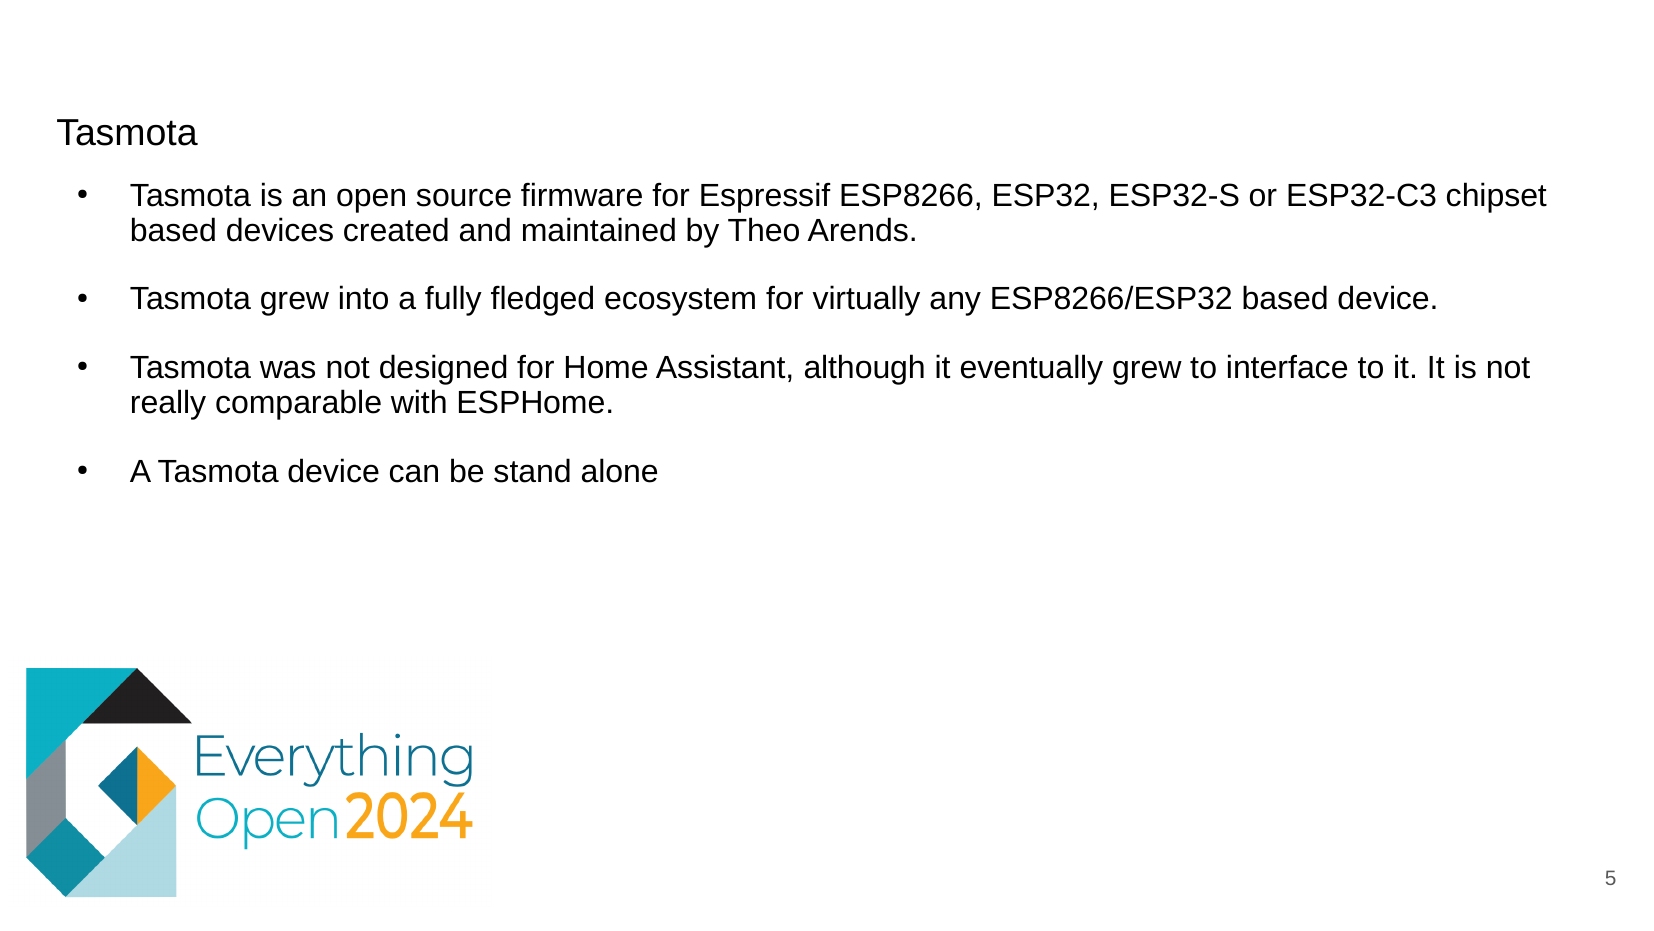

# Tasmota
Tasmota is an open source firmware for Espressif ESP8266, ESP32, ESP32-S or ESP32-C3 chipset based devices created and maintained by Theo Arends.
Tasmota grew into a fully fledged ecosystem for virtually any ESP8266/ESP32 based device.
Tasmota was not designed for Home Assistant, although it eventually grew to interface to it. It is not really comparable with ESPHome.
A Tasmota device can be stand alone
5